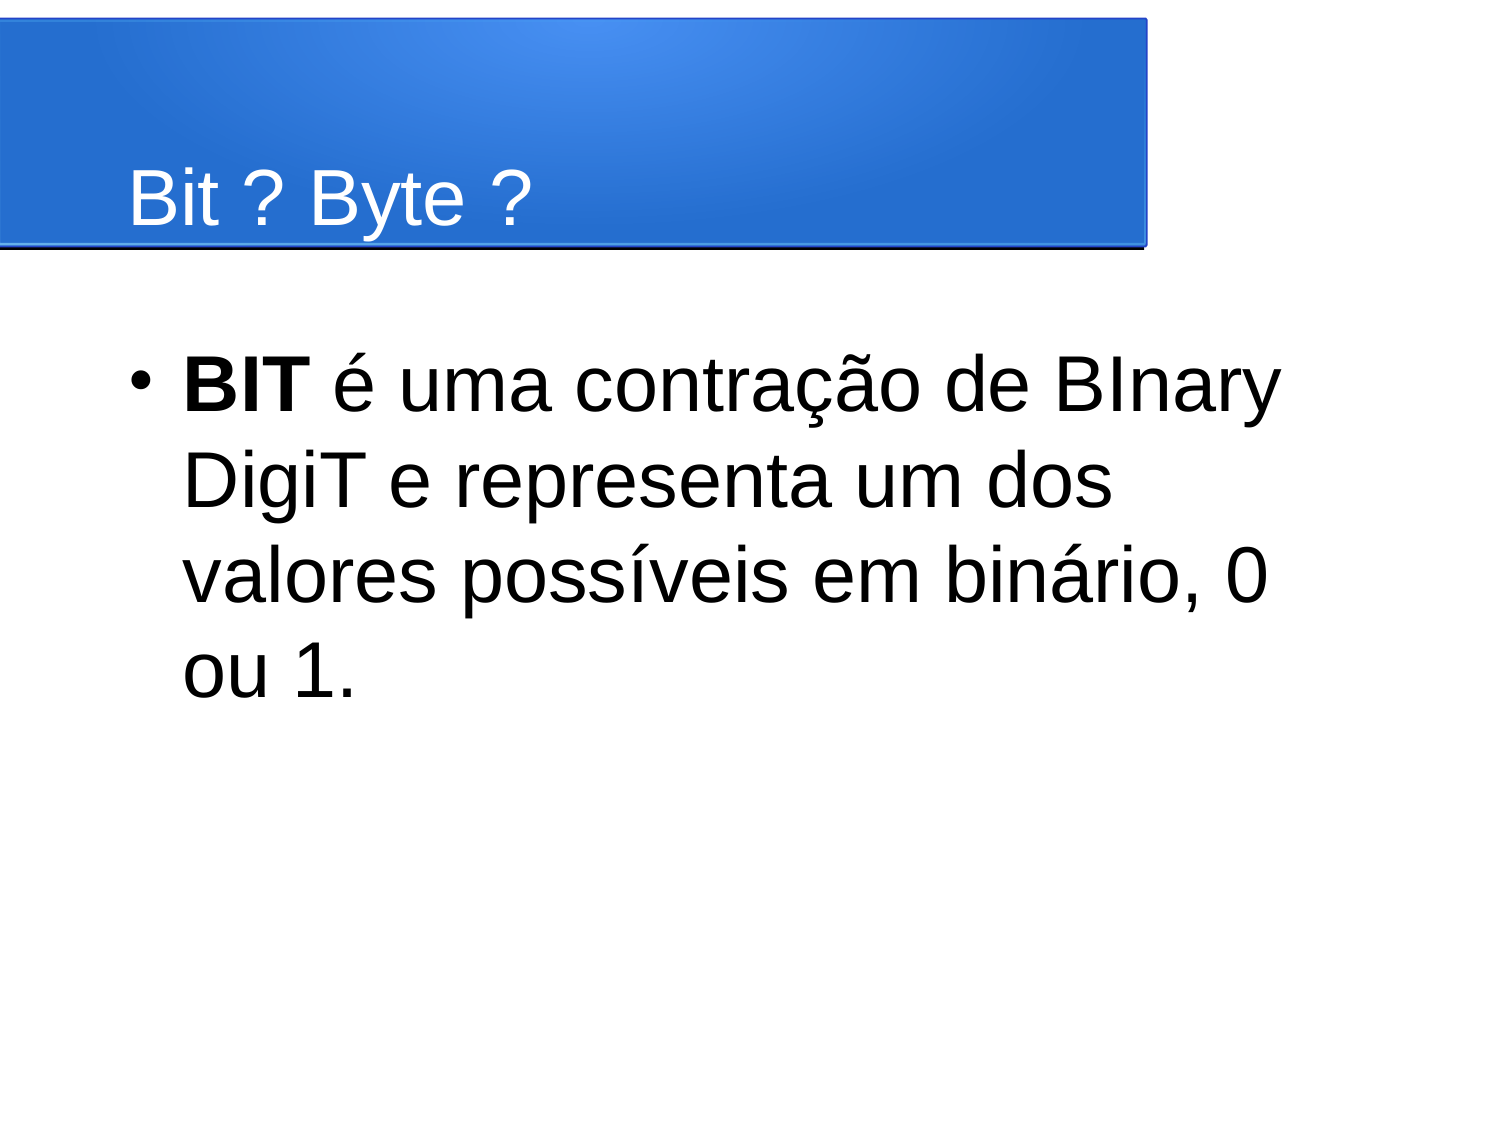

# Bit ? Byte ?
BIT é uma contração de BInary DigiT e representa um dos valores possíveis em binário, 0 ou 1.